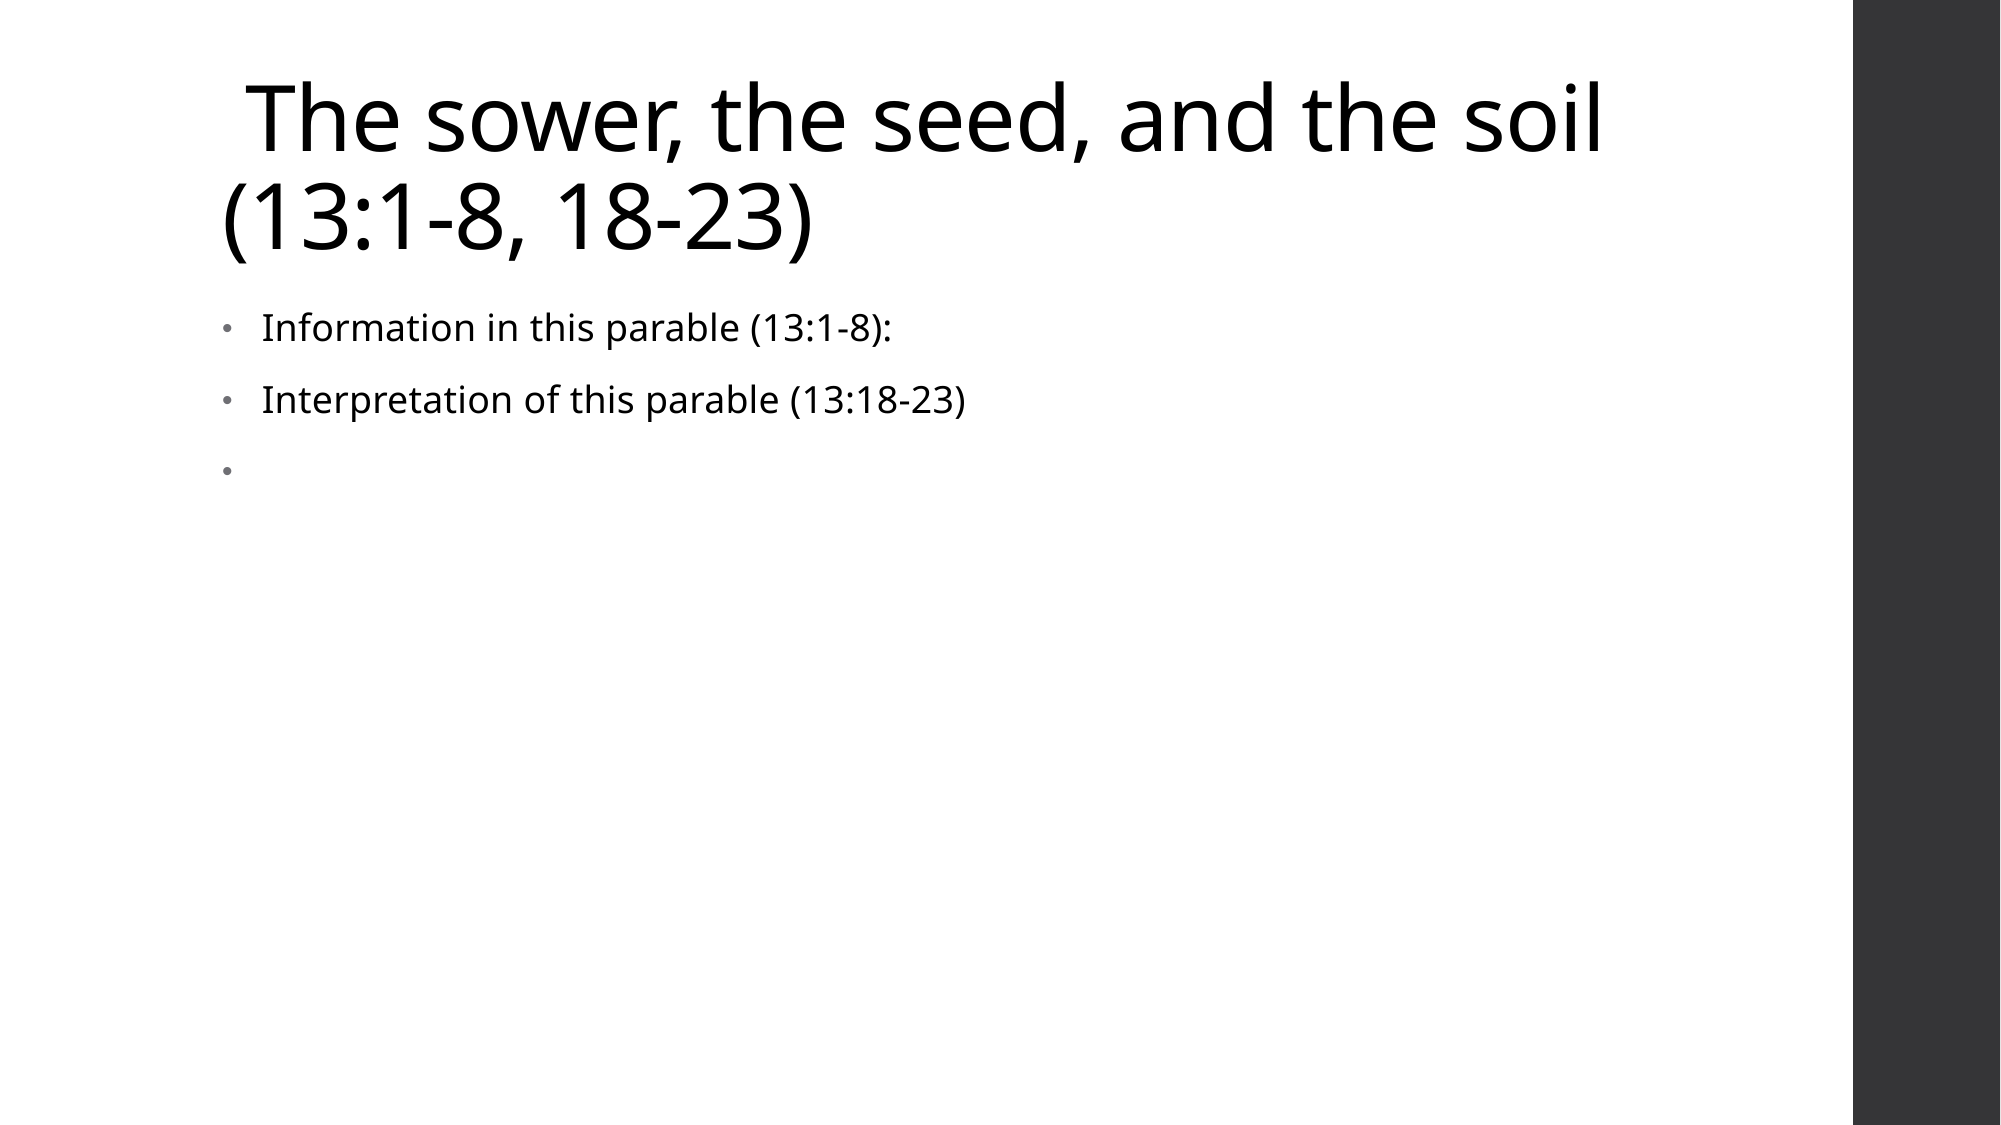

# The sower, the seed, and the soil (13:1-8, 18-23)
 Information in this parable (13:1-8):
 Interpretation of this parable (13:18-23)